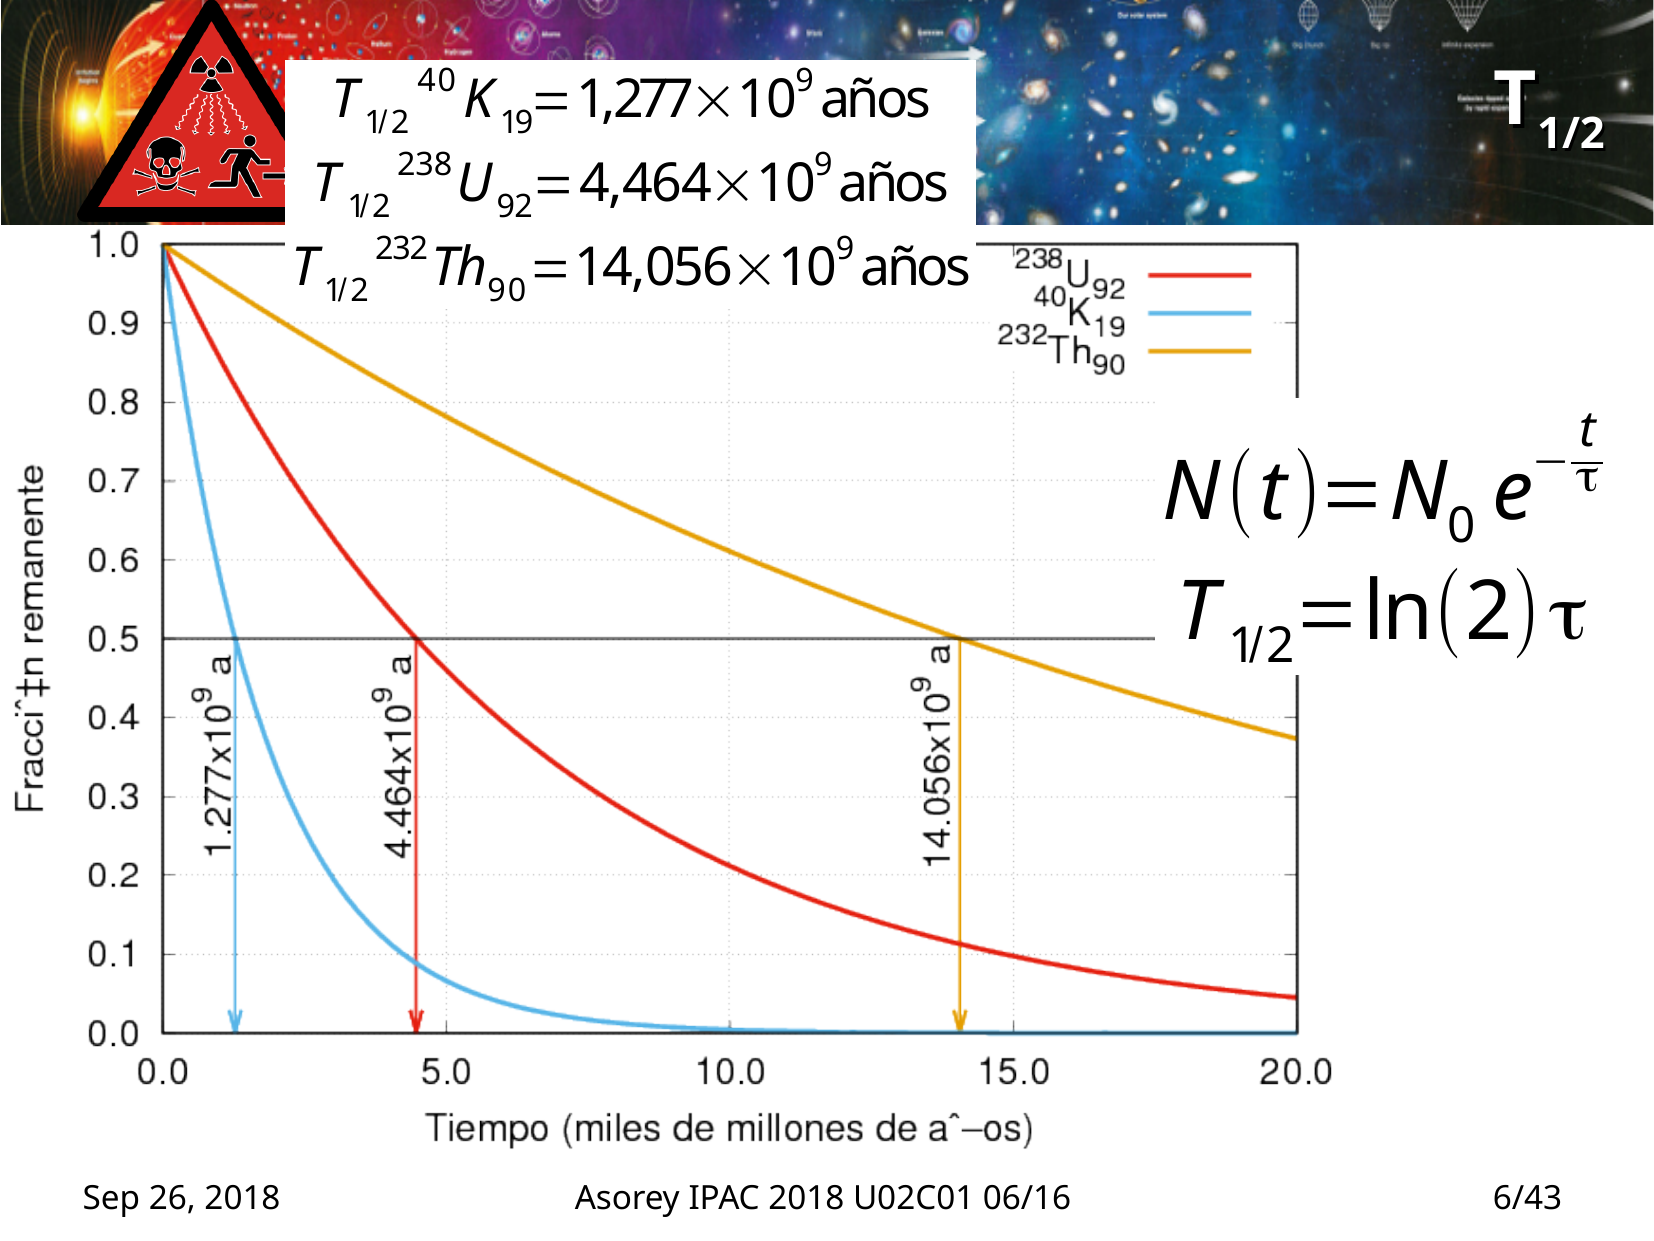

# T1/2
Sep 26, 2018
Asorey IPAC 2018 U02C01 06/16
6